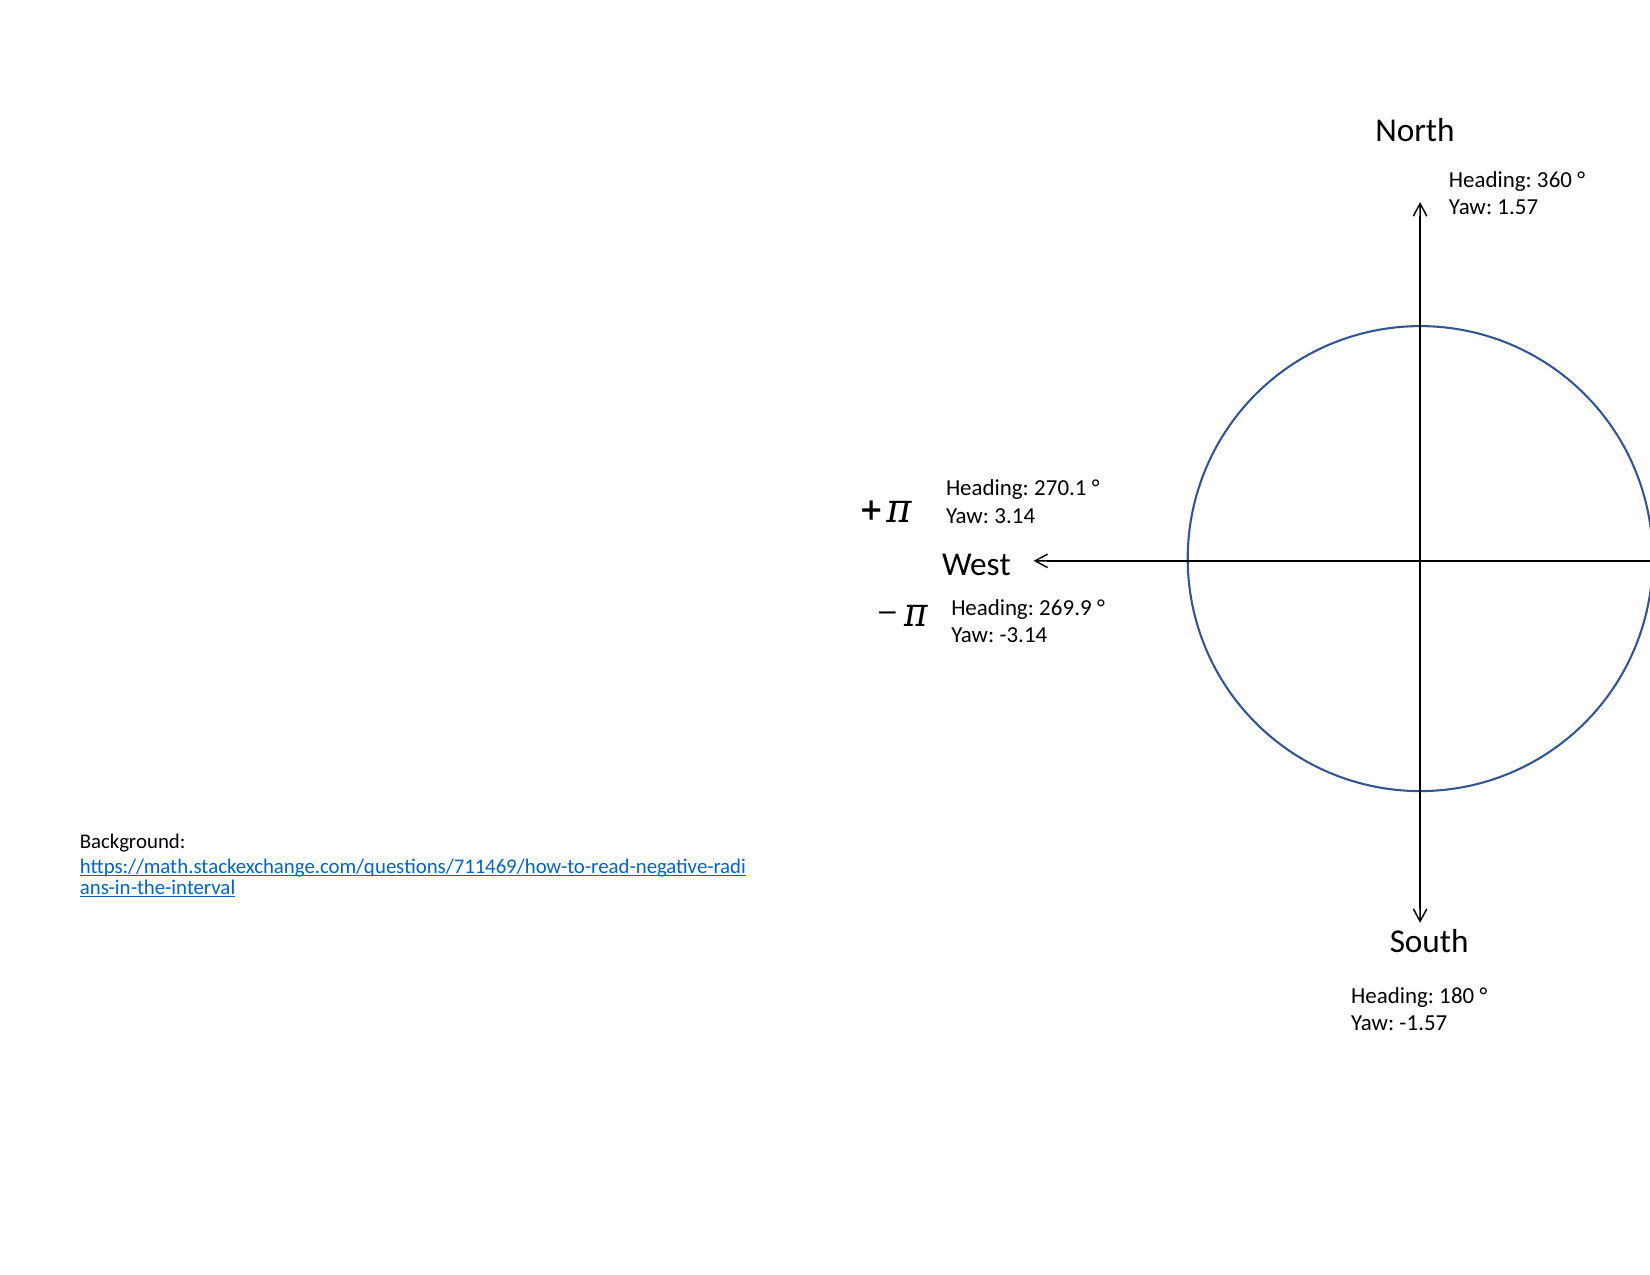

North
Heading: 360 °
Yaw: 1.57
Heading: 270.1 °
Yaw: 3.14
East
West
Heading: 269.9 °
Yaw: -3.14
Heading: 90 °
Yaw: 0
Background: https://math.stackexchange.com/questions/711469/how-to-read-negative-radians-in-the-interval
South
Heading: 180 °
Yaw: -1.57